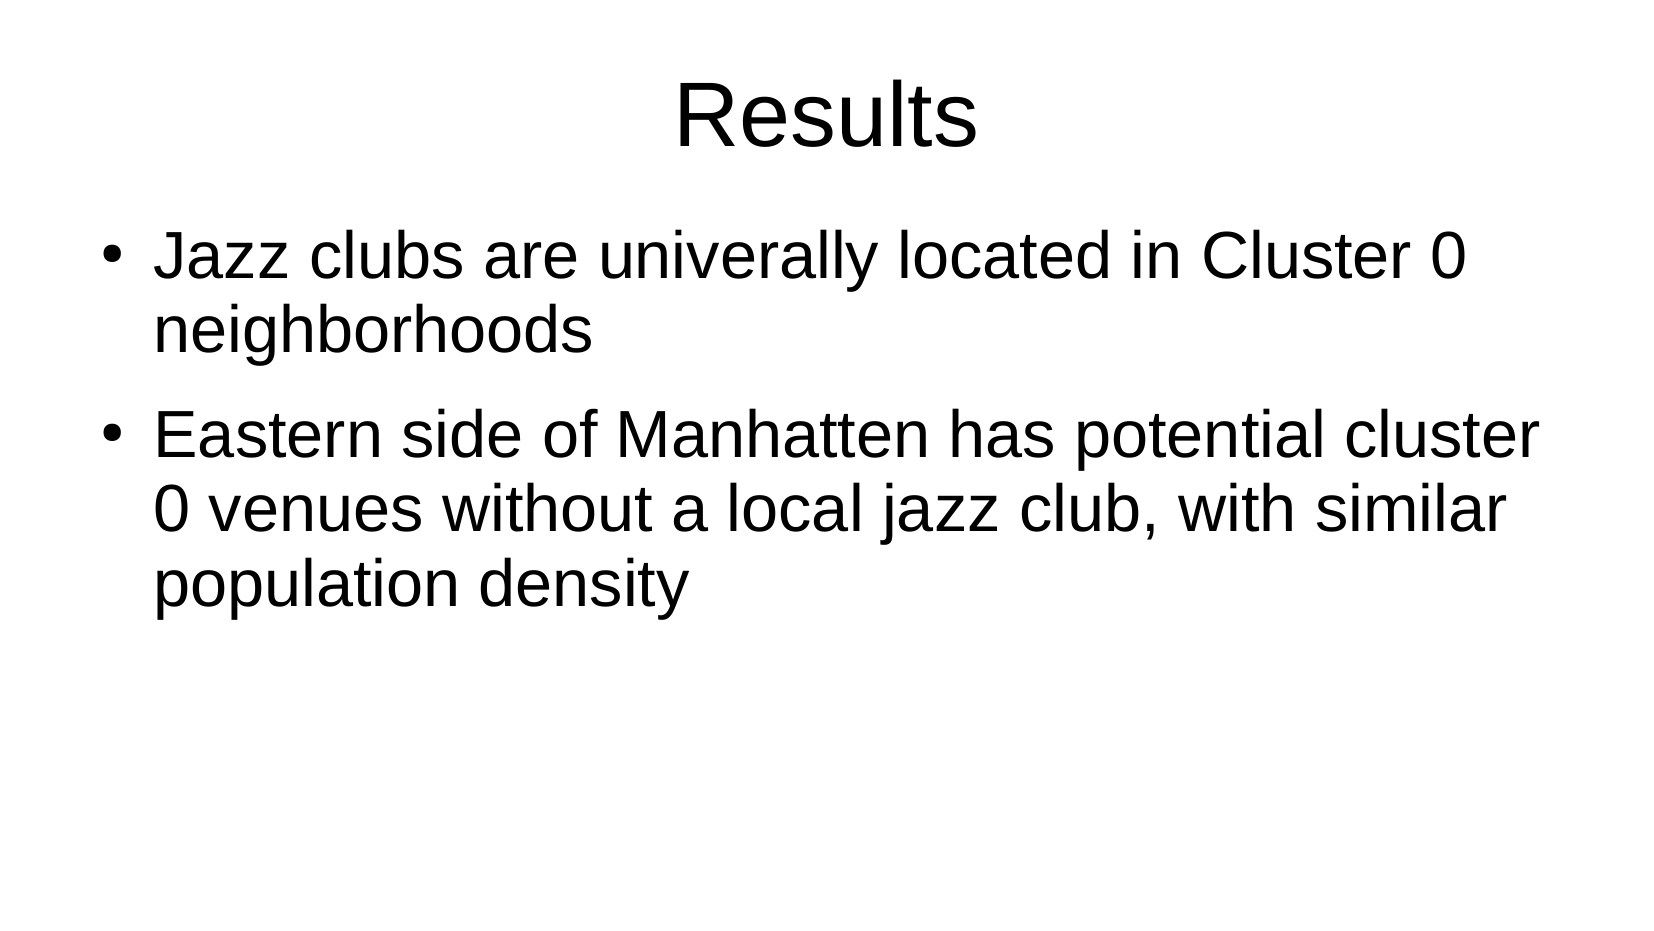

# Results
Jazz clubs are univerally located in Cluster 0 neighborhoods
Eastern side of Manhatten has potential cluster 0 venues without a local jazz club, with similar population density